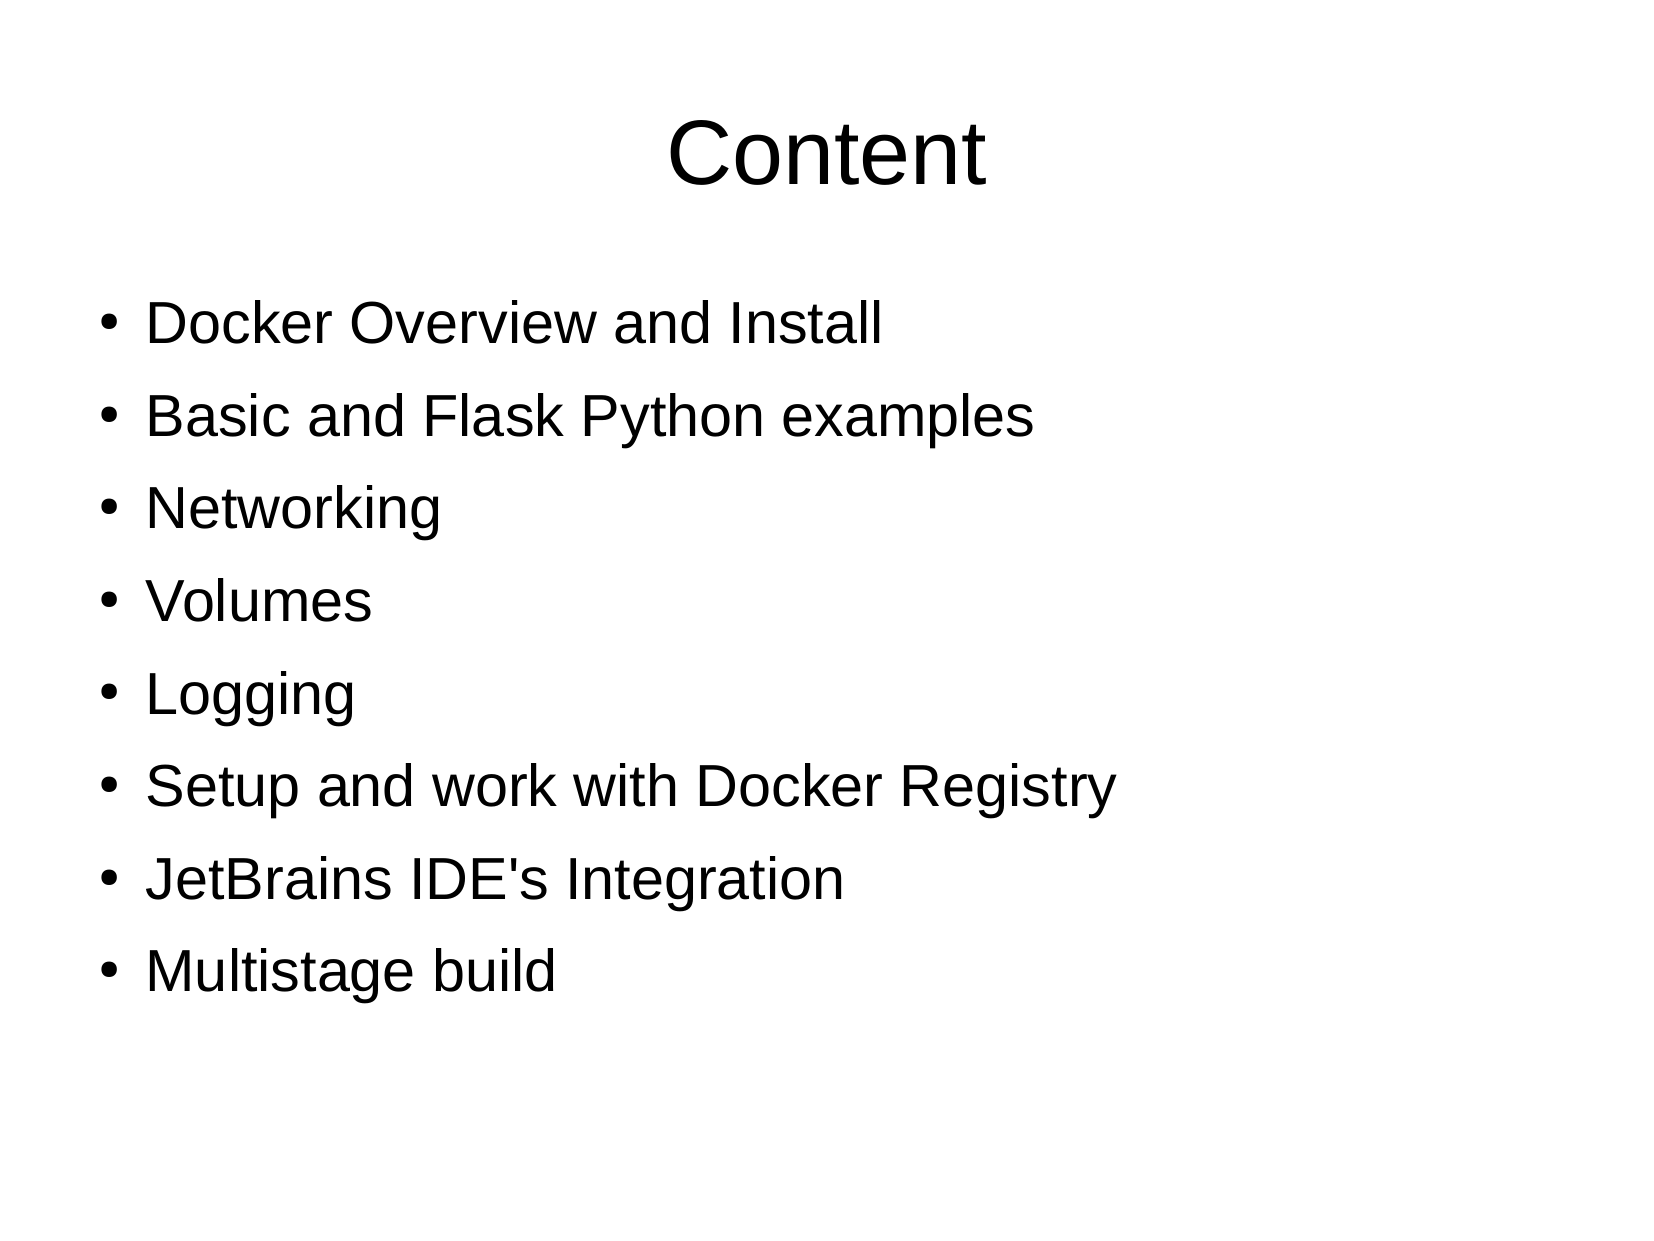

# Content
Docker Overview and Install
Basic and Flask Python examples
Networking
Volumes
Logging
Setup and work with Docker Registry
JetBrains IDE's Integration
Multistage build